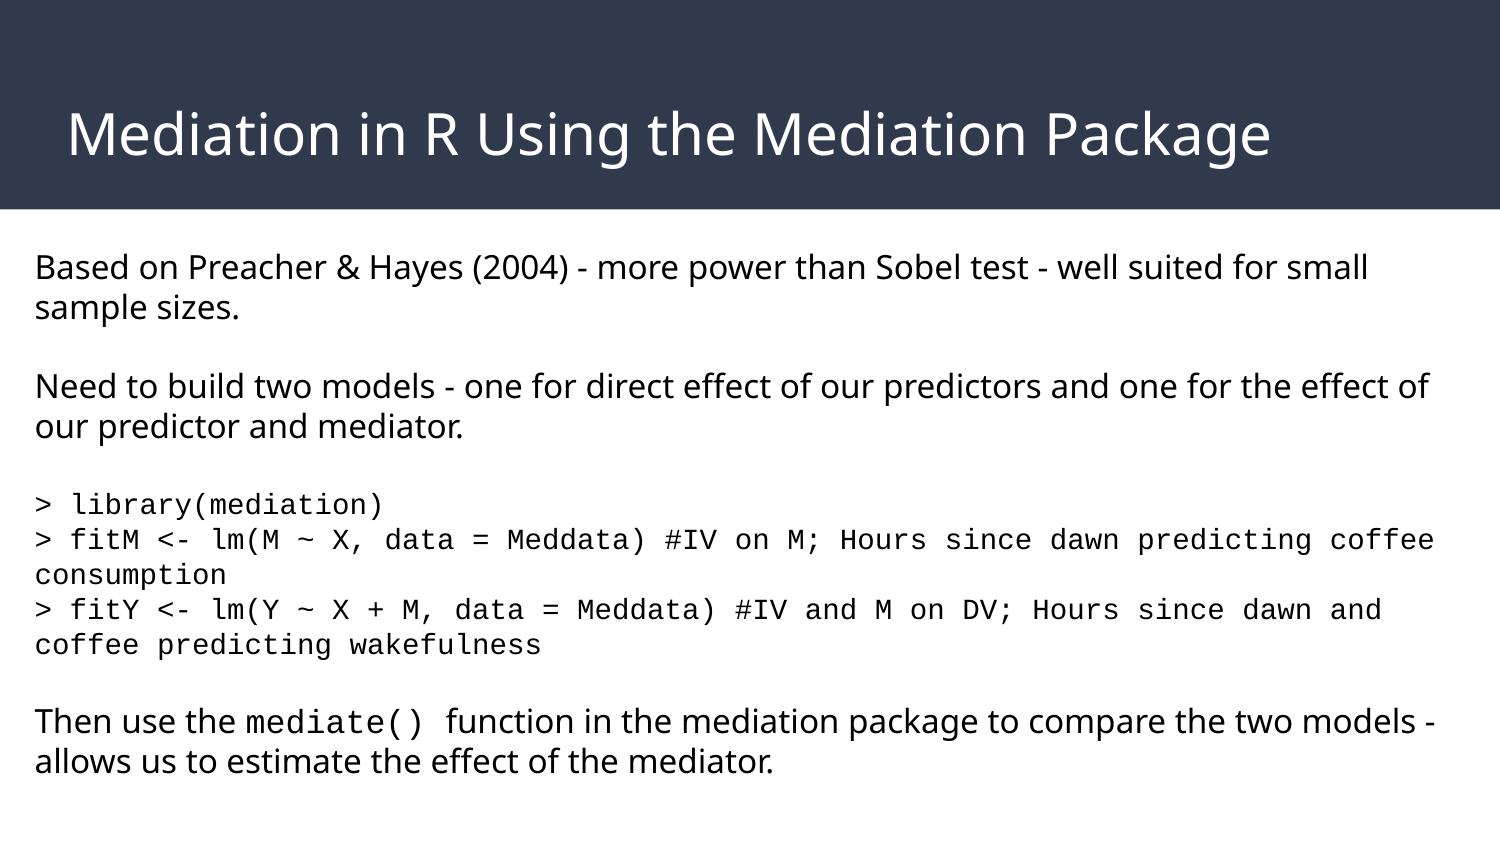

# Mediation in R Using the Mediation Package
Based on Preacher & Hayes (2004) - more power than Sobel test - well suited for small sample sizes.
Need to build two models - one for direct effect of our predictors and one for the effect of our predictor and mediator.
> library(mediation)
> fitM <- lm(M ~ X, data = Meddata) #IV on M; Hours since dawn predicting coffee consumption
> fitY <- lm(Y ~ X + M, data = Meddata) #IV and M on DV; Hours since dawn and coffee predicting wakefulness
Then use the mediate() function in the mediation package to compare the two models - allows us to estimate the effect of the mediator.